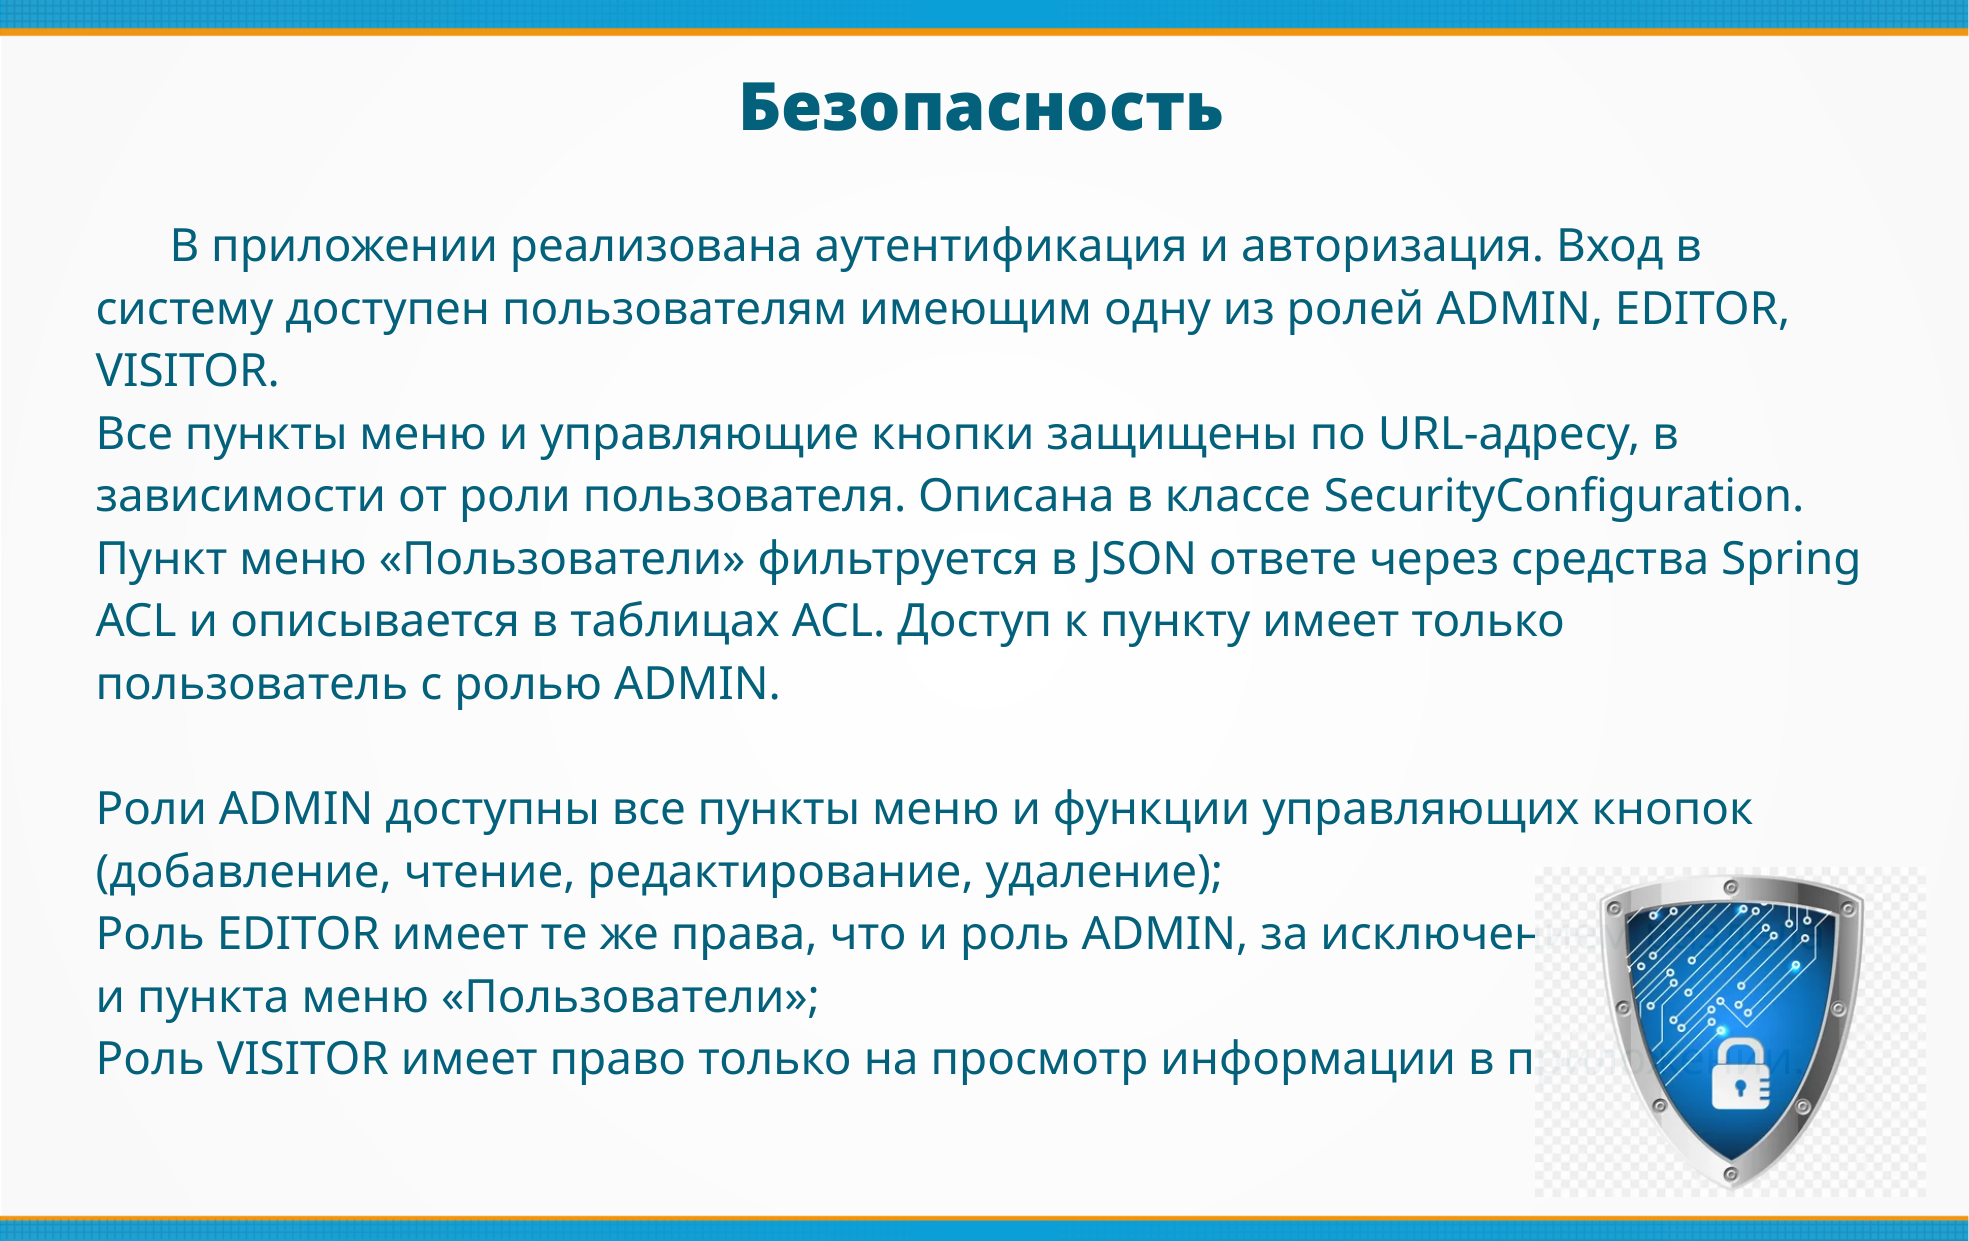

Безопасность
	В приложении реализована аутентификация и авторизация. Вход в систему доступен пользователям имеющим одну из ролей ADMIN, EDITOR, VISITOR.
Все пункты меню и управляющие кнопки защищены по URL-адресу, в зависимости от роли пользователя. Описана в классе SecurityConfiguration.
Пункт меню «Пользователи» фильтруется в JSON ответе через средства Spring ACL и описывается в таблицах ACL. Доступ к пункту имеет только пользователь с ролью ADMIN.
Роли ADMIN доступны все пункты меню и функции управляющих кнопок (добавление, чтение, редактирование, удаление);
Роль EDITOR имеет те же права, что и роль ADMIN, за исключением раздела и пункта меню «Пользователи»;
Роль VISITOR имеет право только на просмотр информации в приложении.